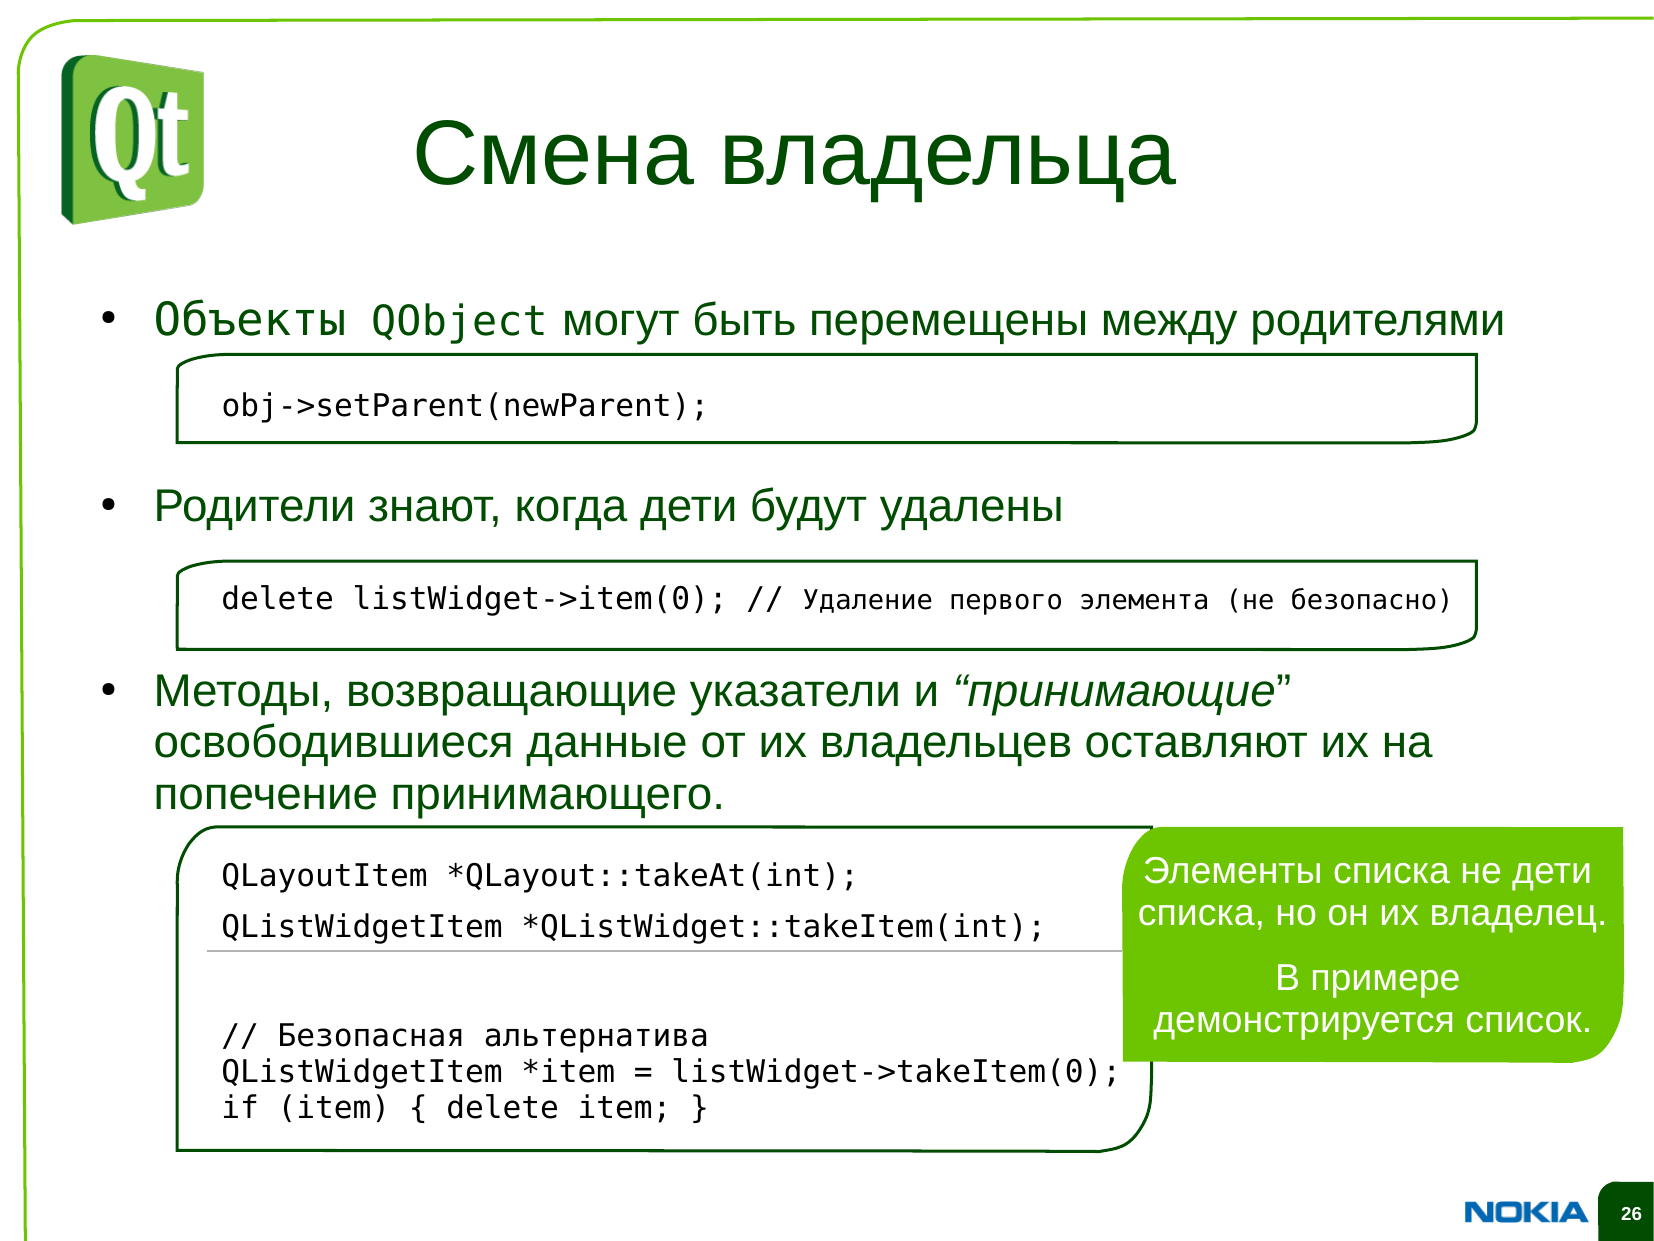

# Смена владельца
Объекты QObject могут быть перемещены между родителями
Родители знают, когда дети будут удалены
Методы, возвращающие указатели и “принимающие” освободившиеся данные от их владельцев оставляют их на попечение принимающего.
obj->setParent(newParent);
delete listWidget->item(0); // Удаление первого элемента (не безопасно)
Элементы списка не дети
списка, но он их владелец.
В примере
демонстрируется список.
QLayoutItem *QLayout::takeAt(int);
QListWidgetItem *QListWidget::takeItem(int);
// Безопасная альтернатива
QListWidgetItem *item = listWidget->takeItem(0);
if (item) { delete item; }